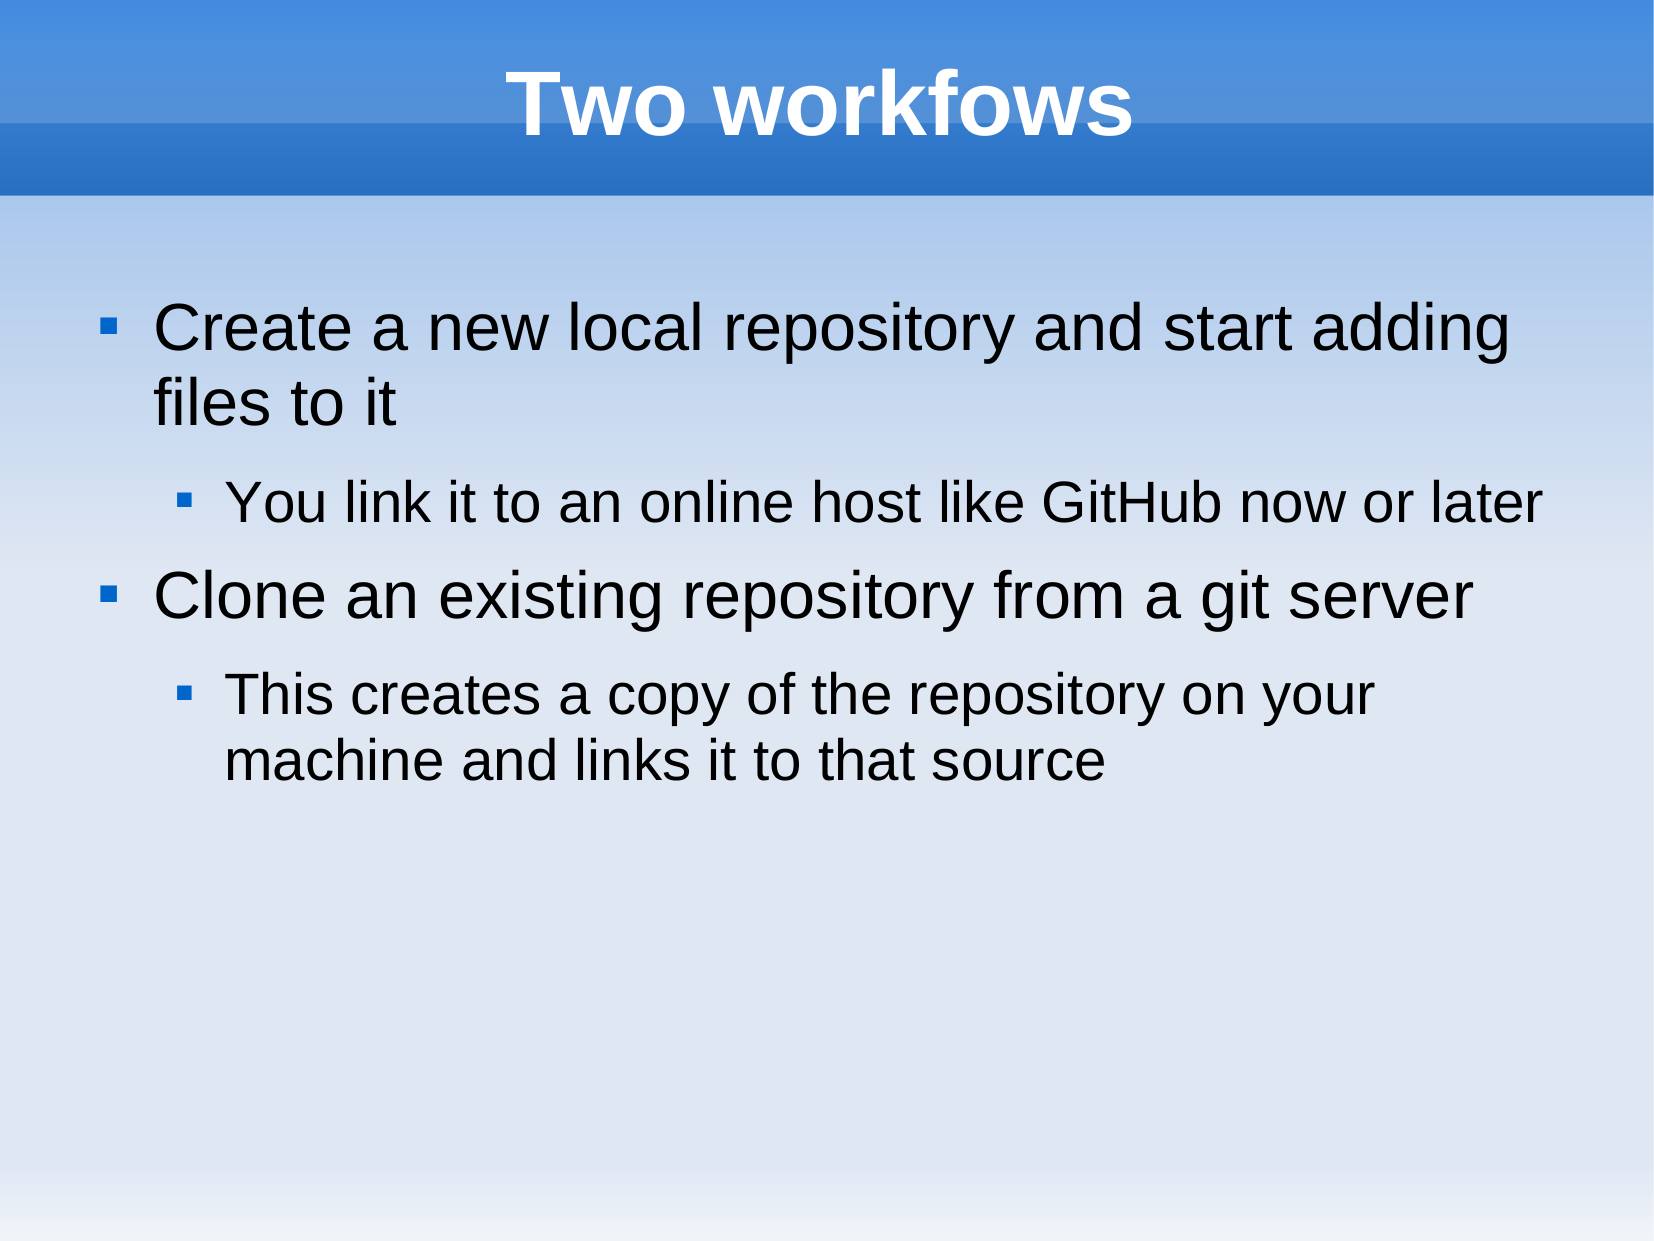

# Two workfows
Create a new local repository and start adding files to it
You link it to an online host like GitHub now or later
Clone an existing repository from a git server
This creates a copy of the repository on your machine and links it to that source